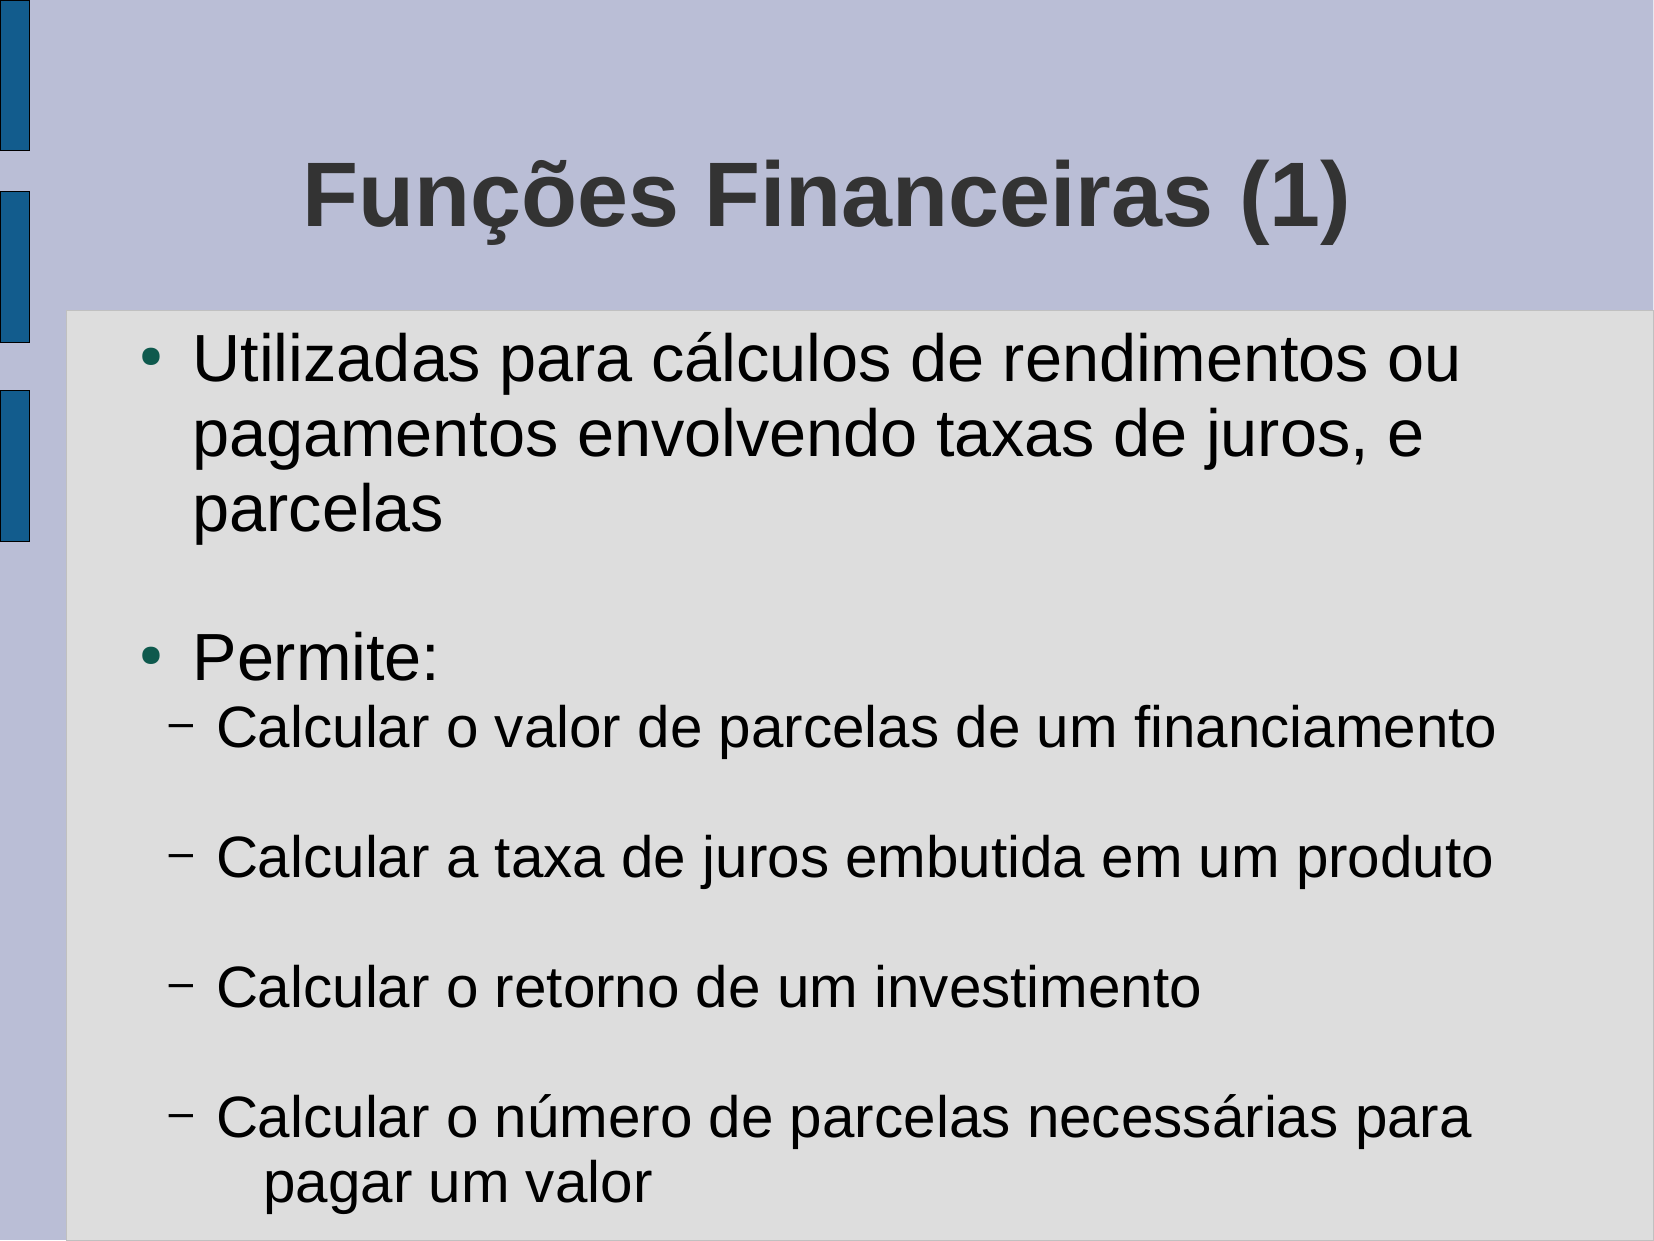

# Funções Financeiras (1)
Utilizadas para cálculos de rendimentos ou pagamentos envolvendo taxas de juros, e parcelas
Permite:
Calcular o valor de parcelas de um financiamento
Calcular a taxa de juros embutida em um produto
Calcular o retorno de um investimento
Calcular o número de parcelas necessárias para pagar um valor